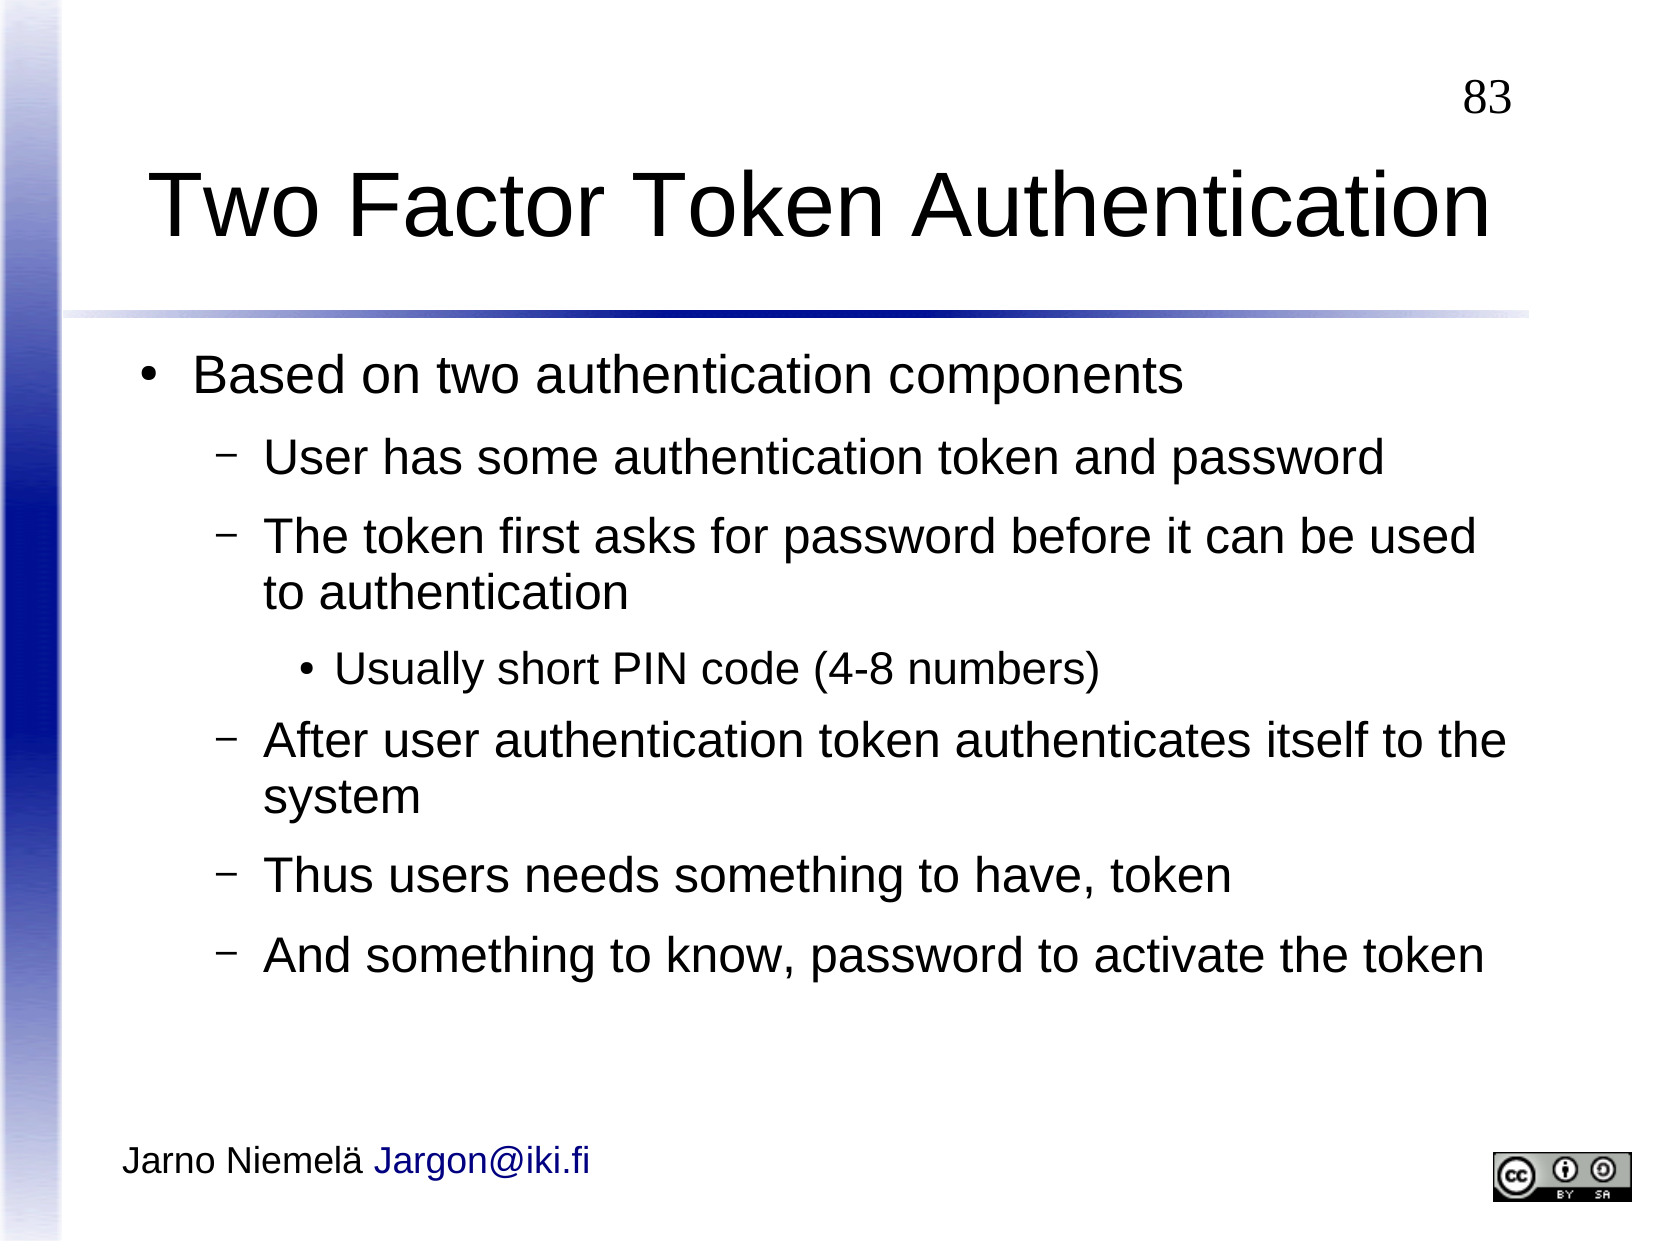

# Two Factor Token Authentication
Based on two authentication components
User has some authentication token and password
The token first asks for password before it can be used to authentication
Usually short PIN code (4-8 numbers)
After user authentication token authenticates itself to the system
Thus users needs something to have, token
And something to know, password to activate the token